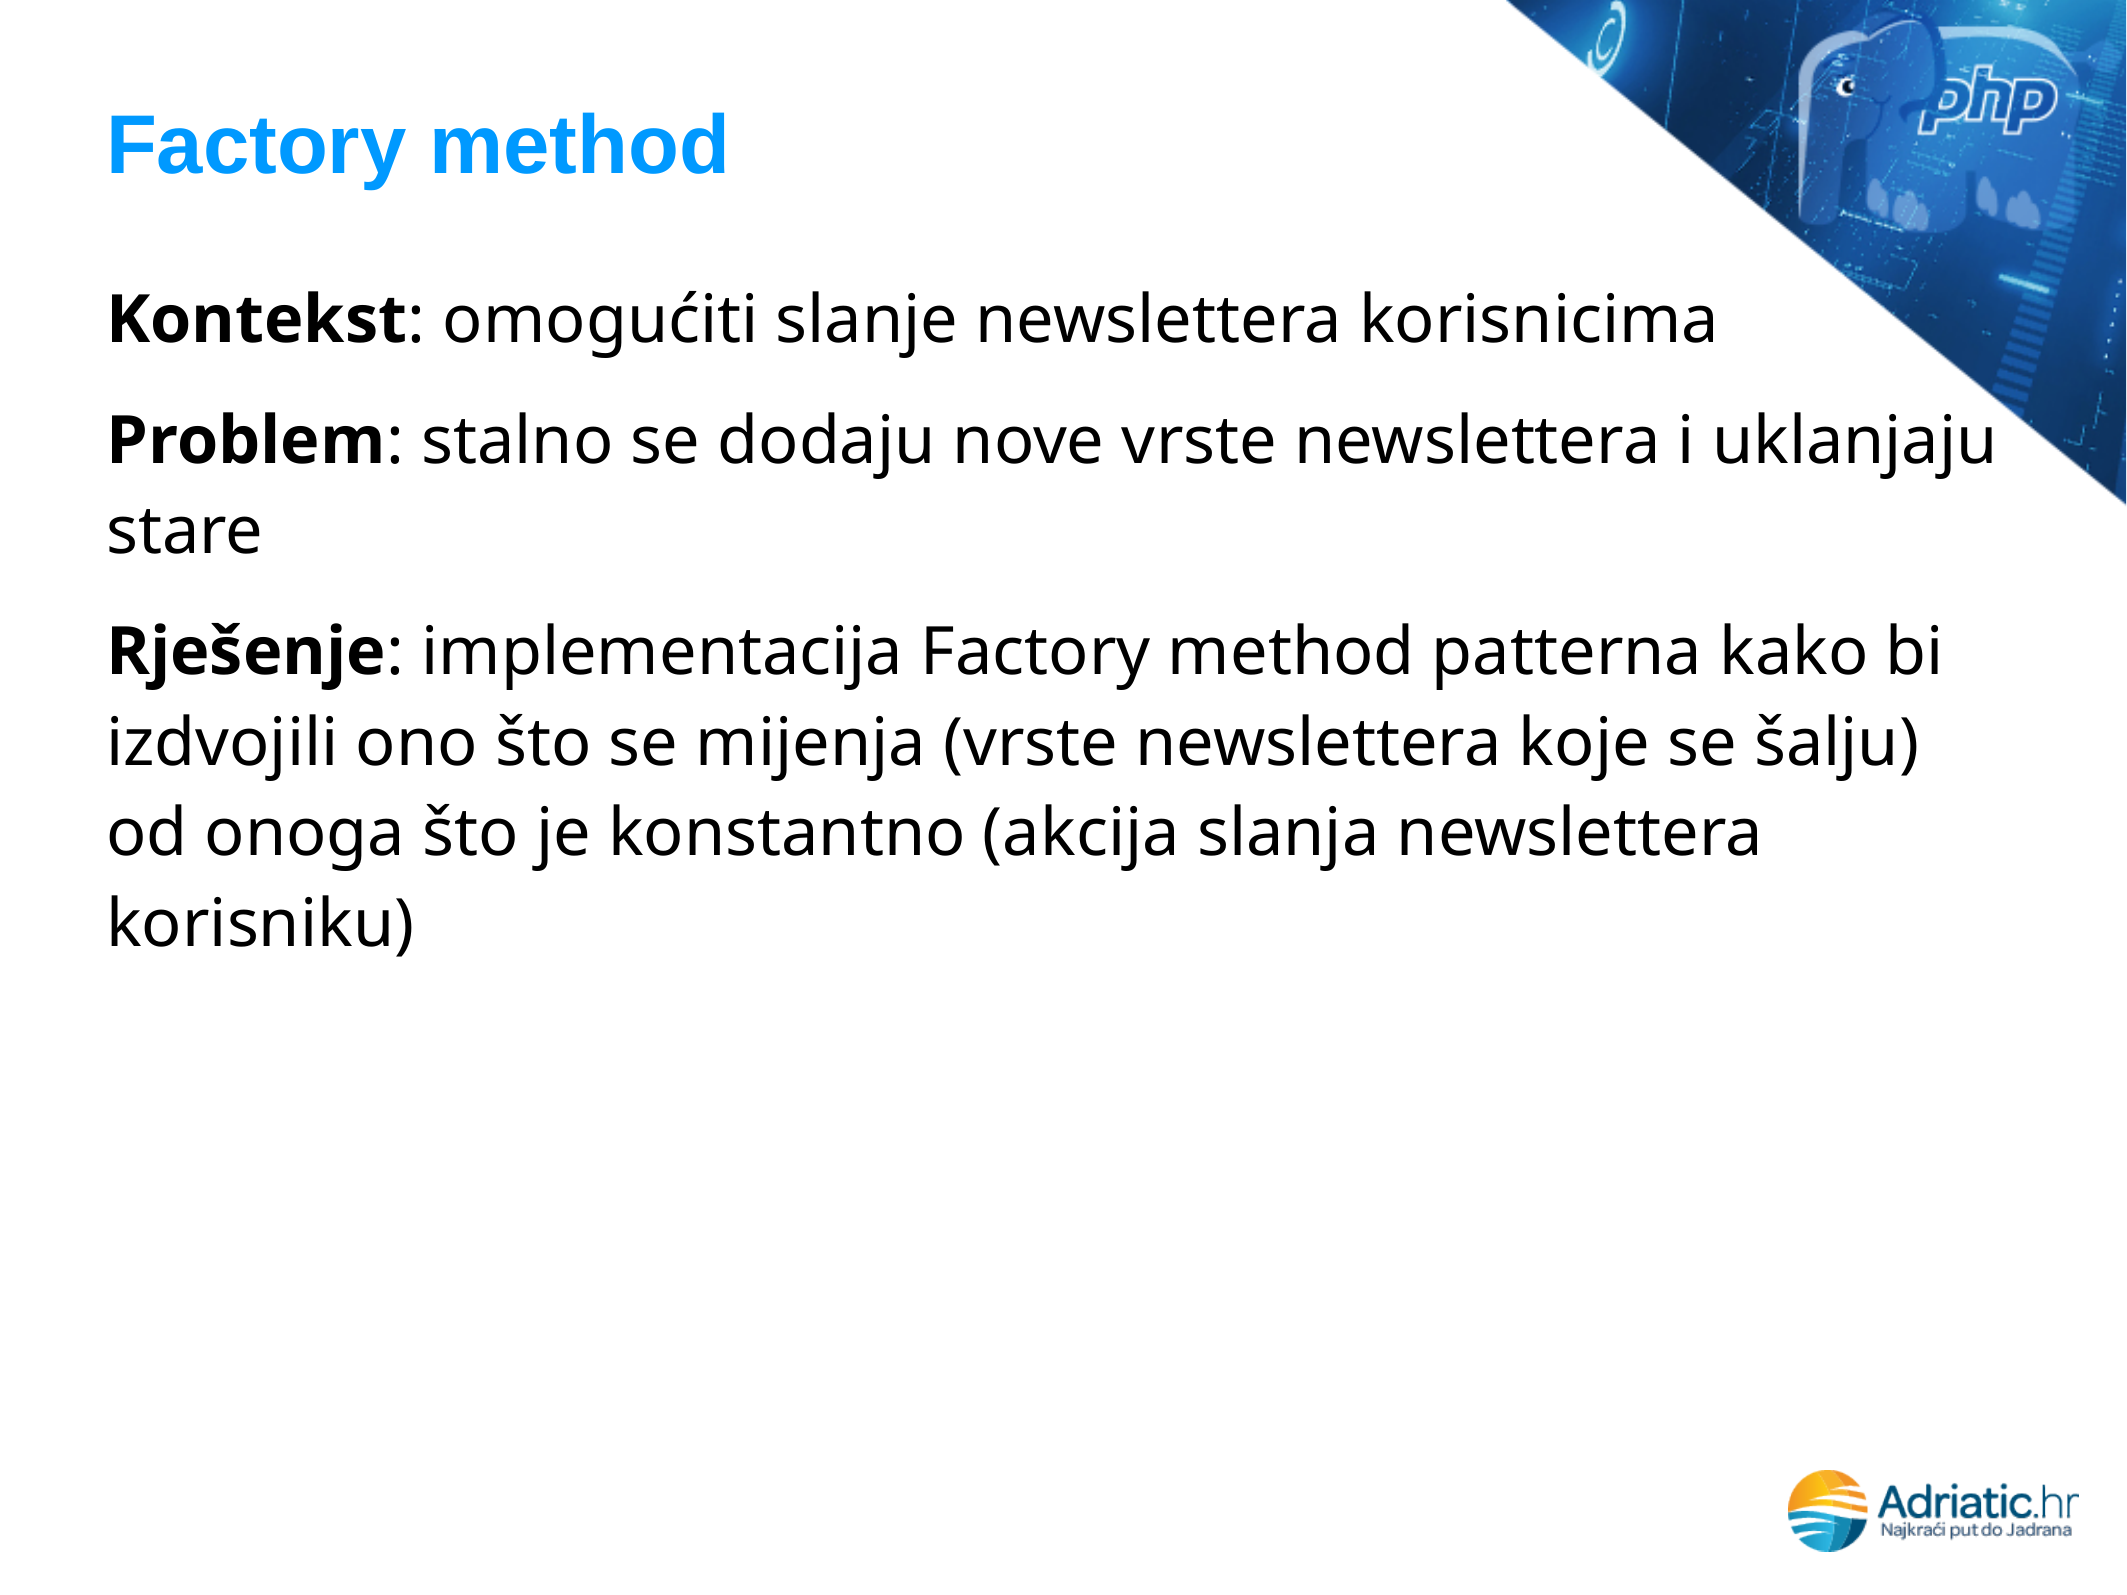

# Factory method
Kontekst: omogućiti slanje newslettera korisnicima
Problem: stalno se dodaju nove vrste newslettera i uklanjaju stare
Rješenje: implementacija Factory method patterna kako bi izdvojili ono što se mijenja (vrste newslettera koje se šalju) od onoga što je konstantno (akcija slanja newslettera korisniku)